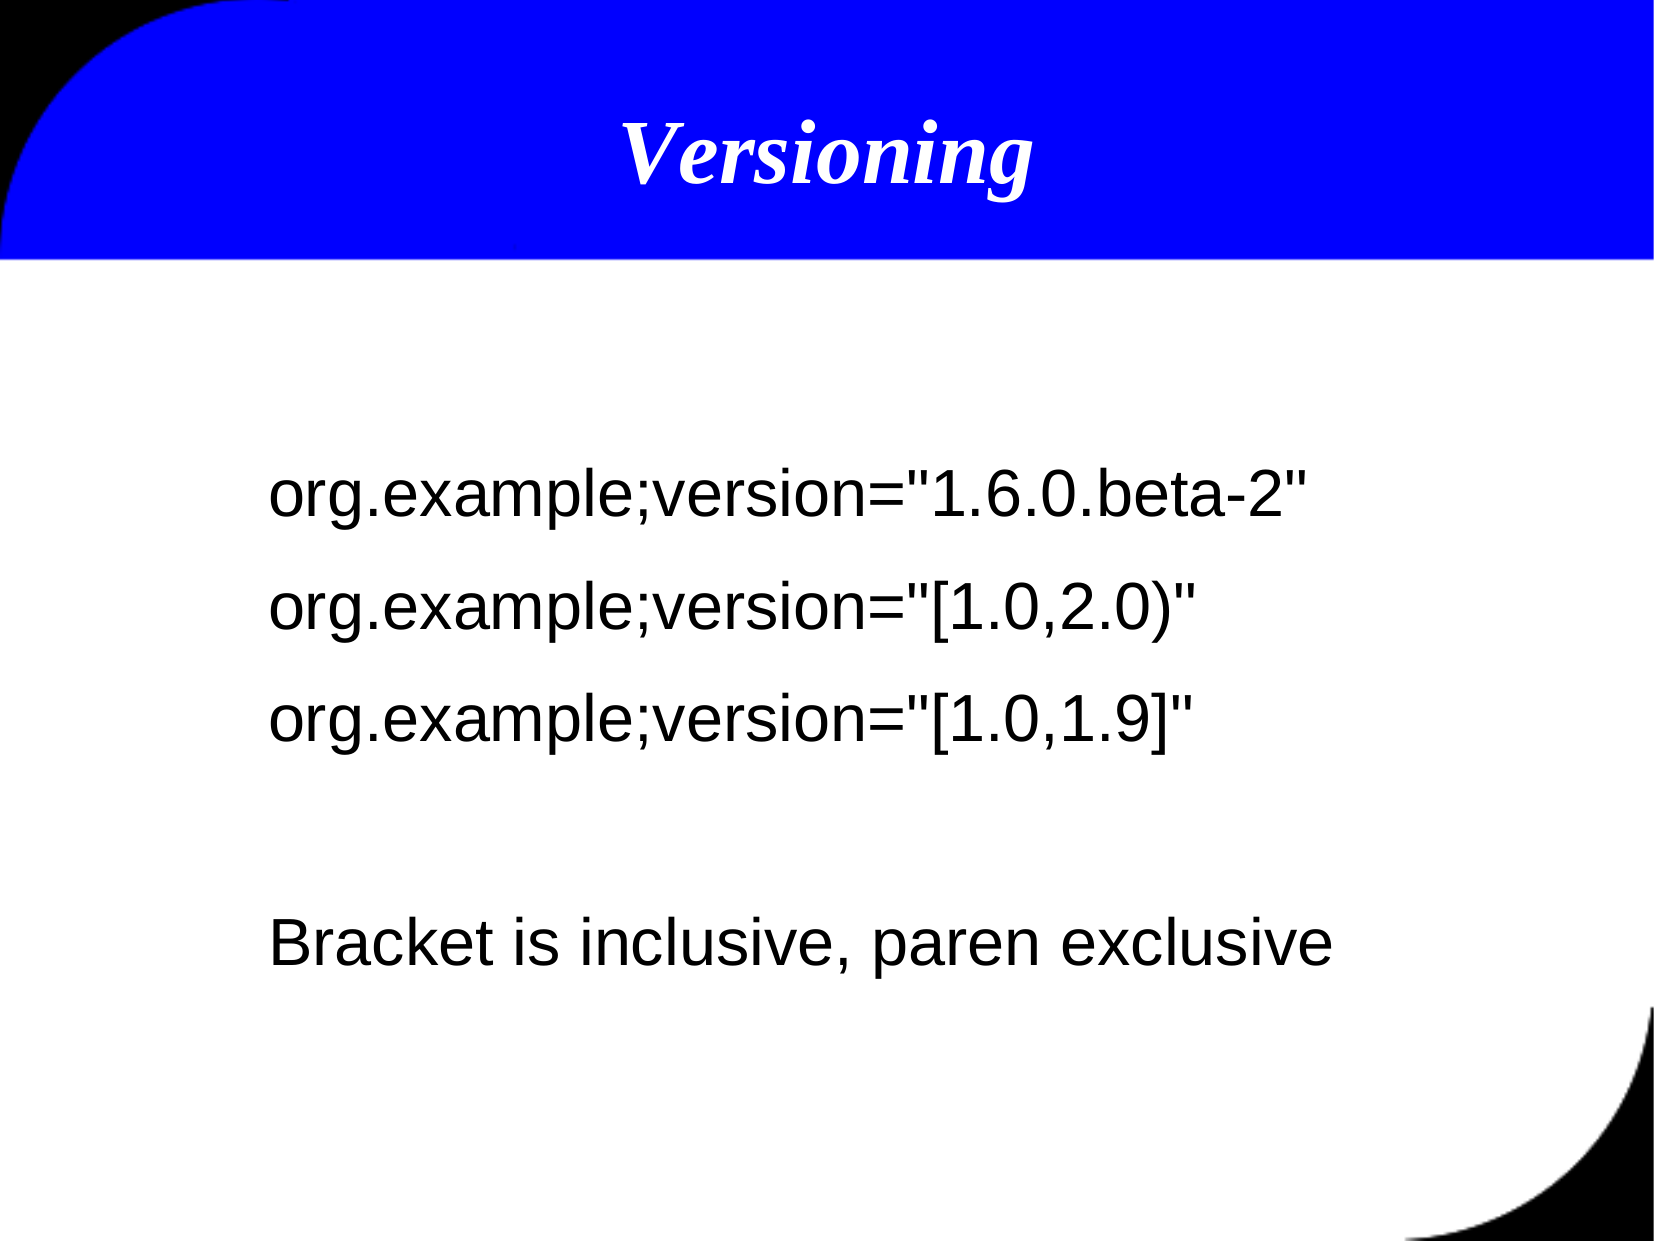

# Versioning
org.example;version="1.6.0.beta-2"
org.example;version="[1.0,2.0)"
org.example;version="[1.0,1.9]"
Bracket is inclusive, paren exclusive